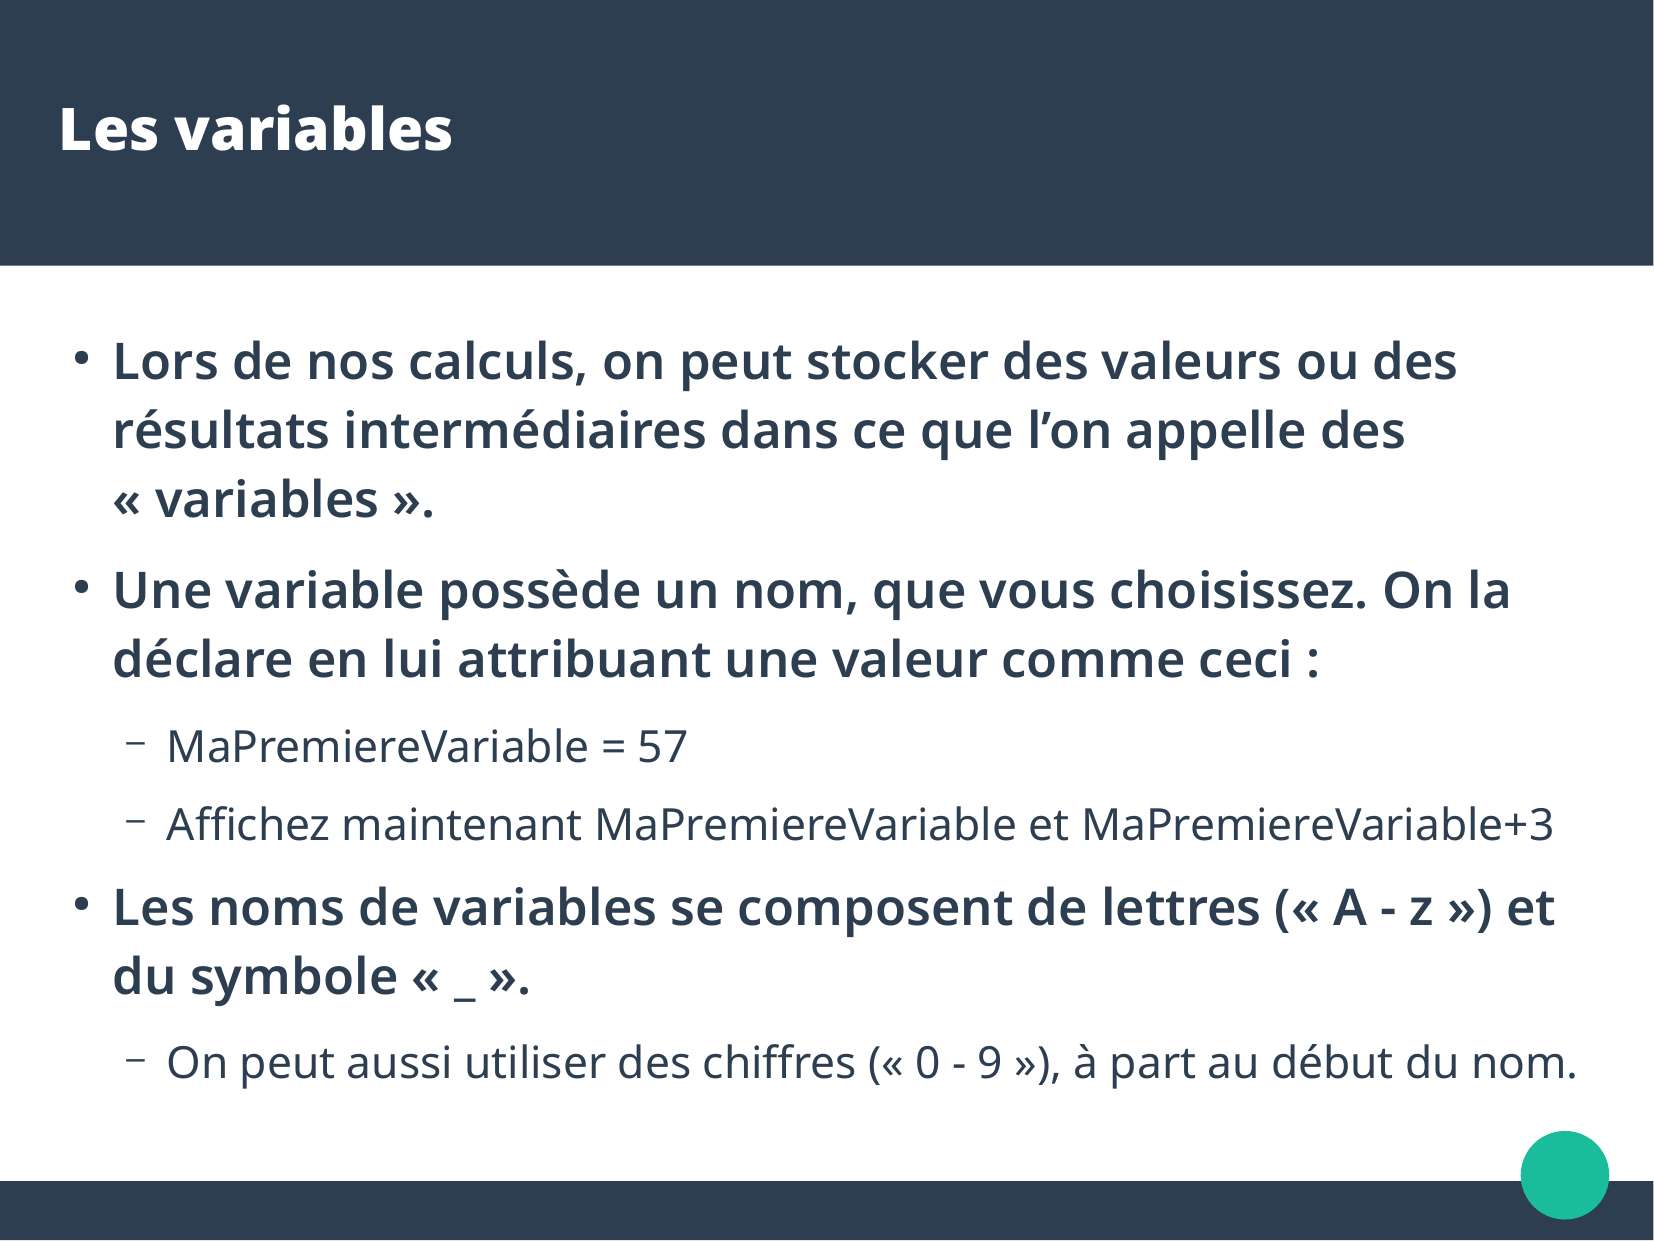

# Les variables
Lors de nos calculs, on peut stocker des valeurs ou des résultats intermédiaires dans ce que l’on appelle des « variables ».
Une variable possède un nom, que vous choisissez. On la déclare en lui attribuant une valeur comme ceci :
MaPremiereVariable = 57
Affichez maintenant MaPremiereVariable et MaPremiereVariable+3
Les noms de variables se composent de lettres (« A - z ») et du symbole « _ ».
On peut aussi utiliser des chiffres (« 0 - 9 »), à part au début du nom.